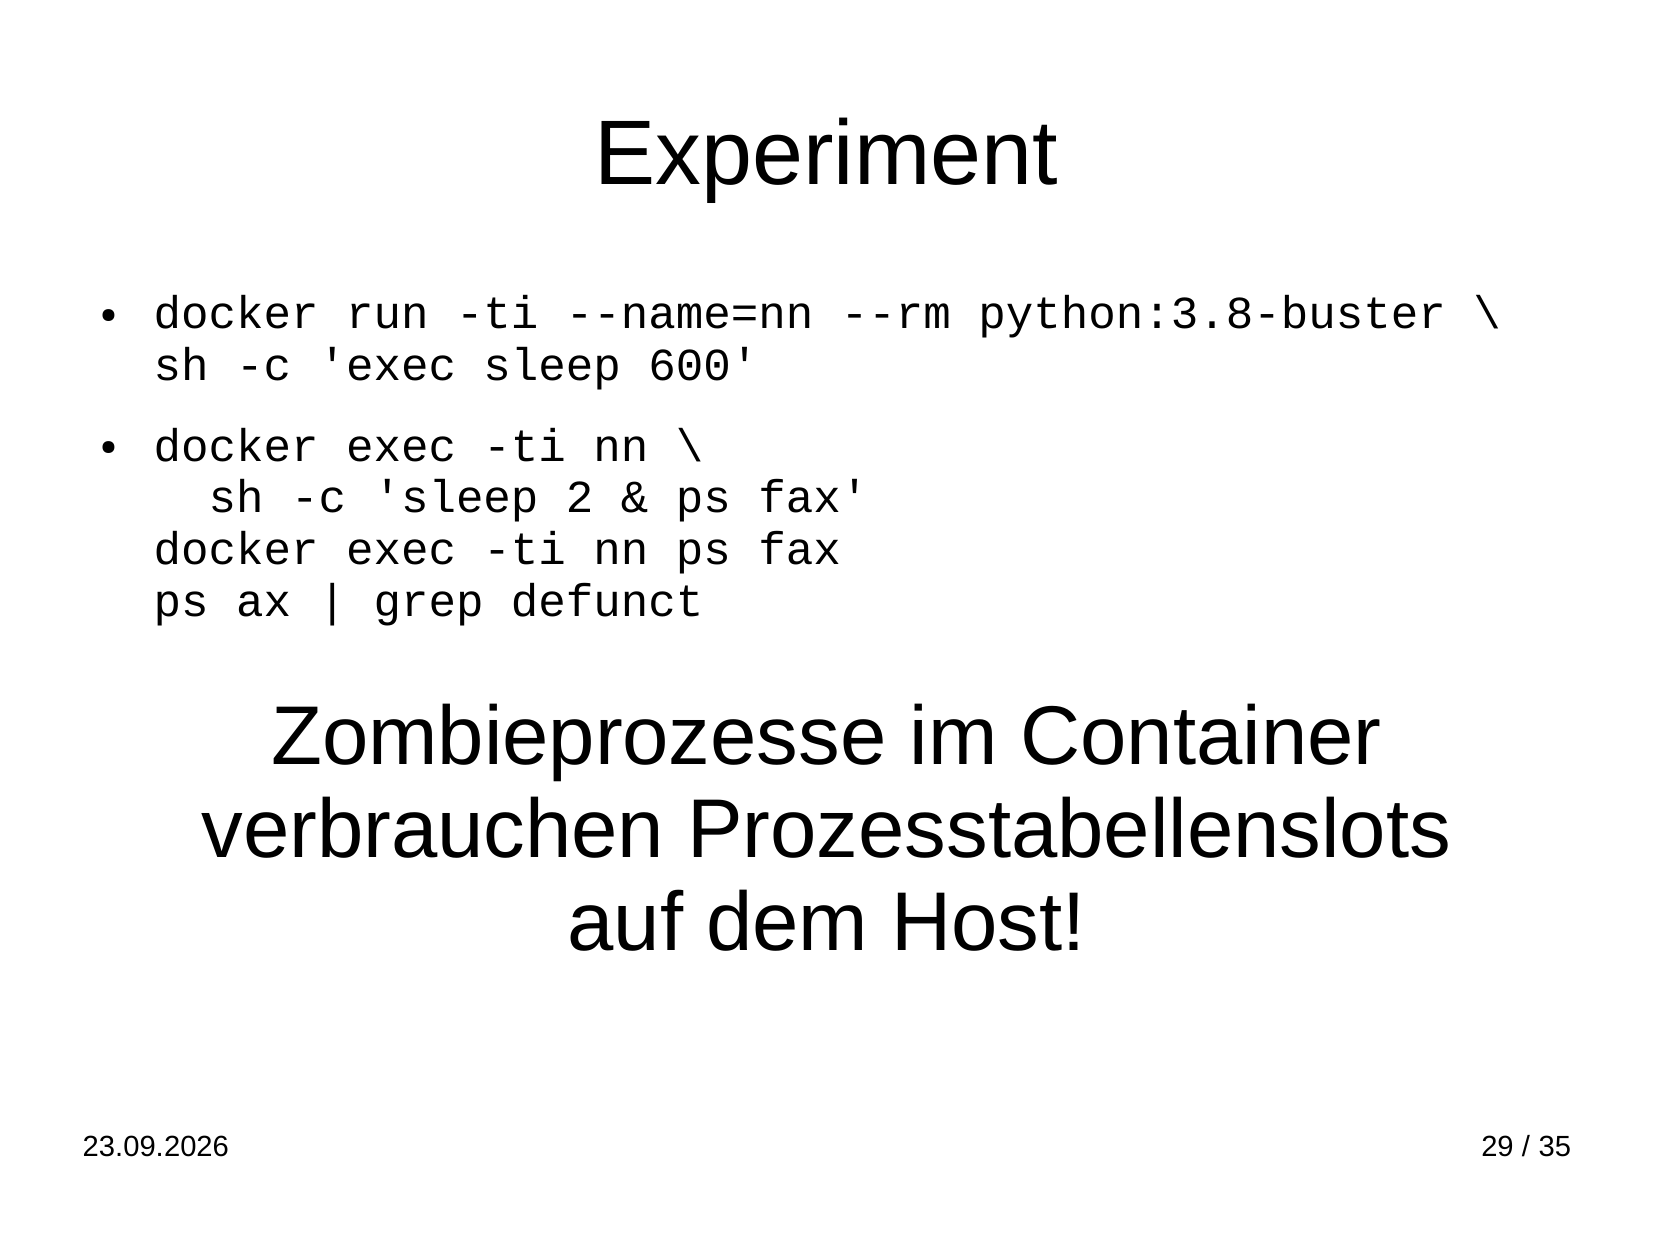

# Experiment
docker run -ti --name=nn --rm python:3.8-buster \
sh -c 'exec sleep 600'
docker exec -ti nn \
 sh -c 'sleep 2 & ps fax'
docker exec -ti nn ps fax
ps ax | grep defunct
Zombieprozesse im Container
verbrauchen Prozesstabellenslots
auf dem Host!